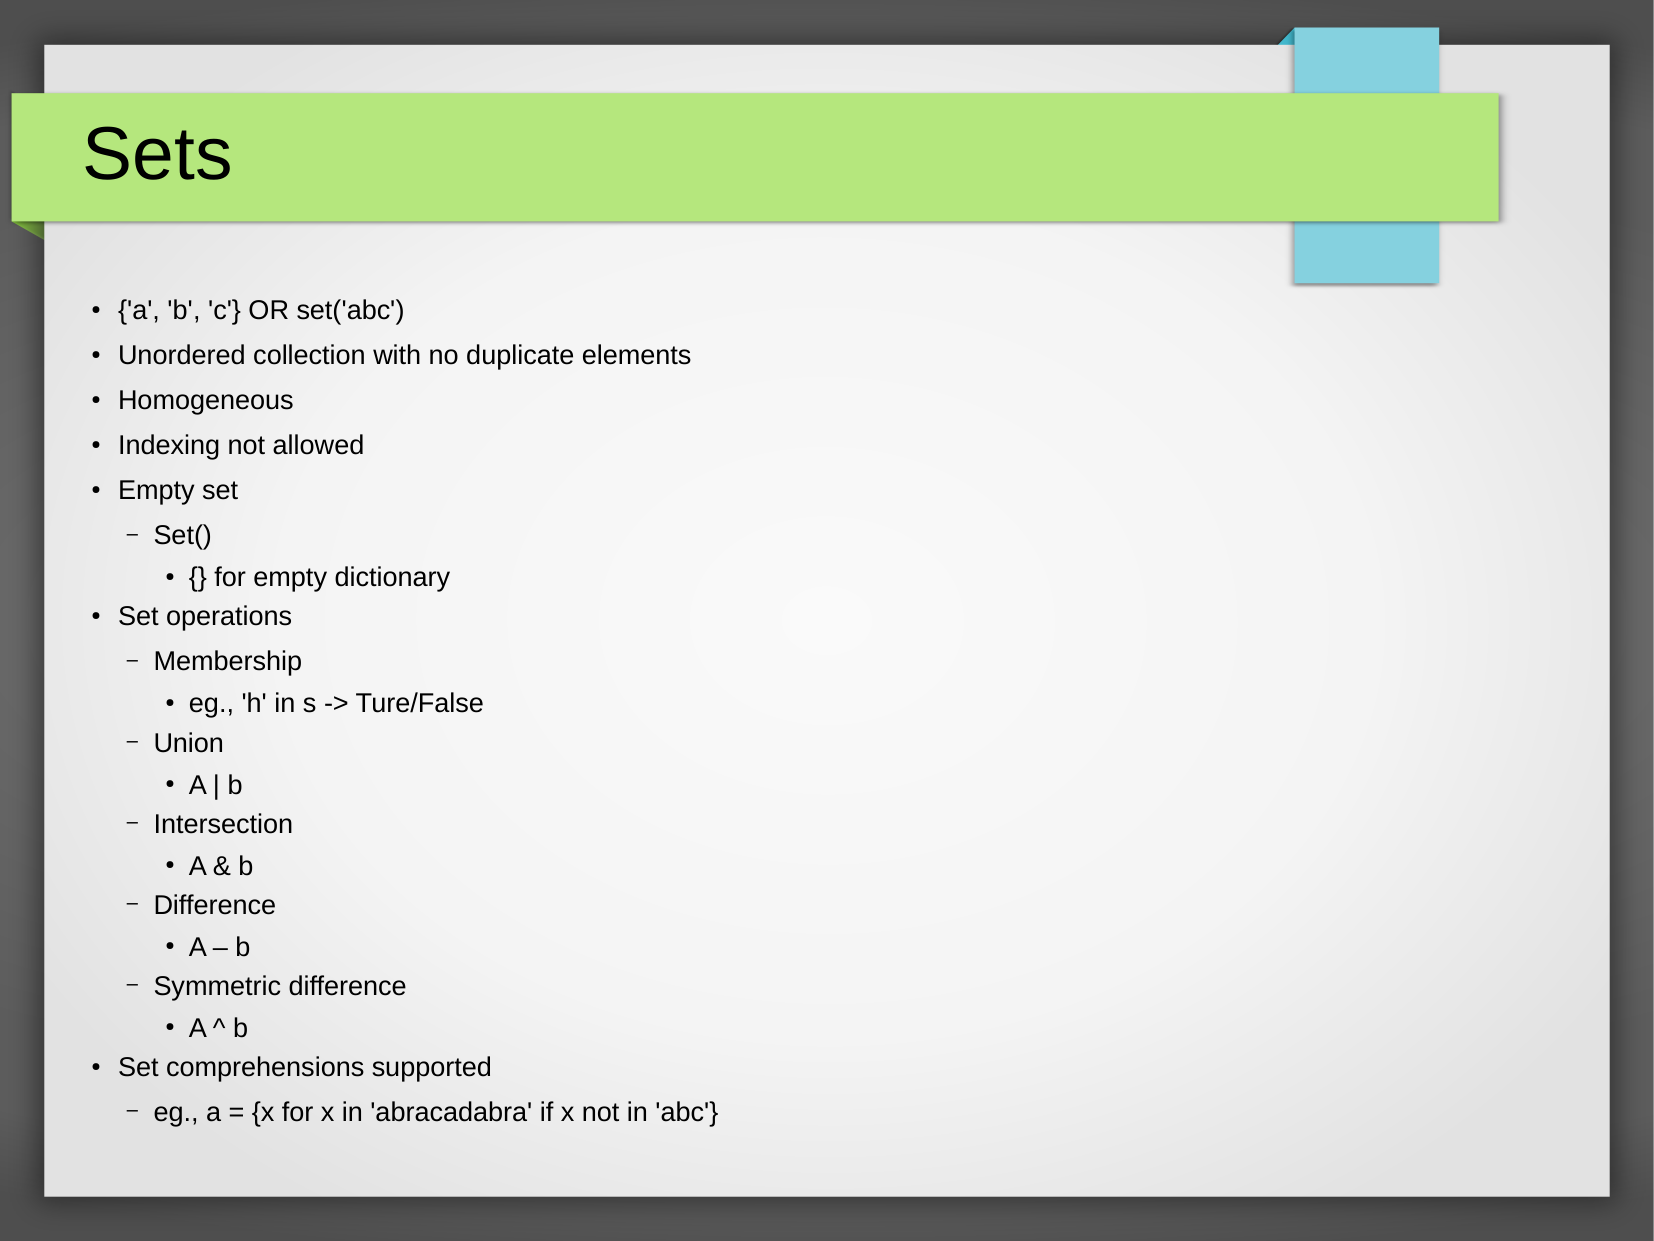

# Sets
{'a', 'b', 'c'} OR set('abc')
Unordered collection with no duplicate elements
Homogeneous
Indexing not allowed
Empty set
Set()
{} for empty dictionary
Set operations
Membership
eg., 'h' in s -> Ture/False
Union
A | b
Intersection
A & b
Difference
A – b
Symmetric difference
A ^ b
Set comprehensions supported
eg., a = {x for x in 'abracadabra' if x not in 'abc'}